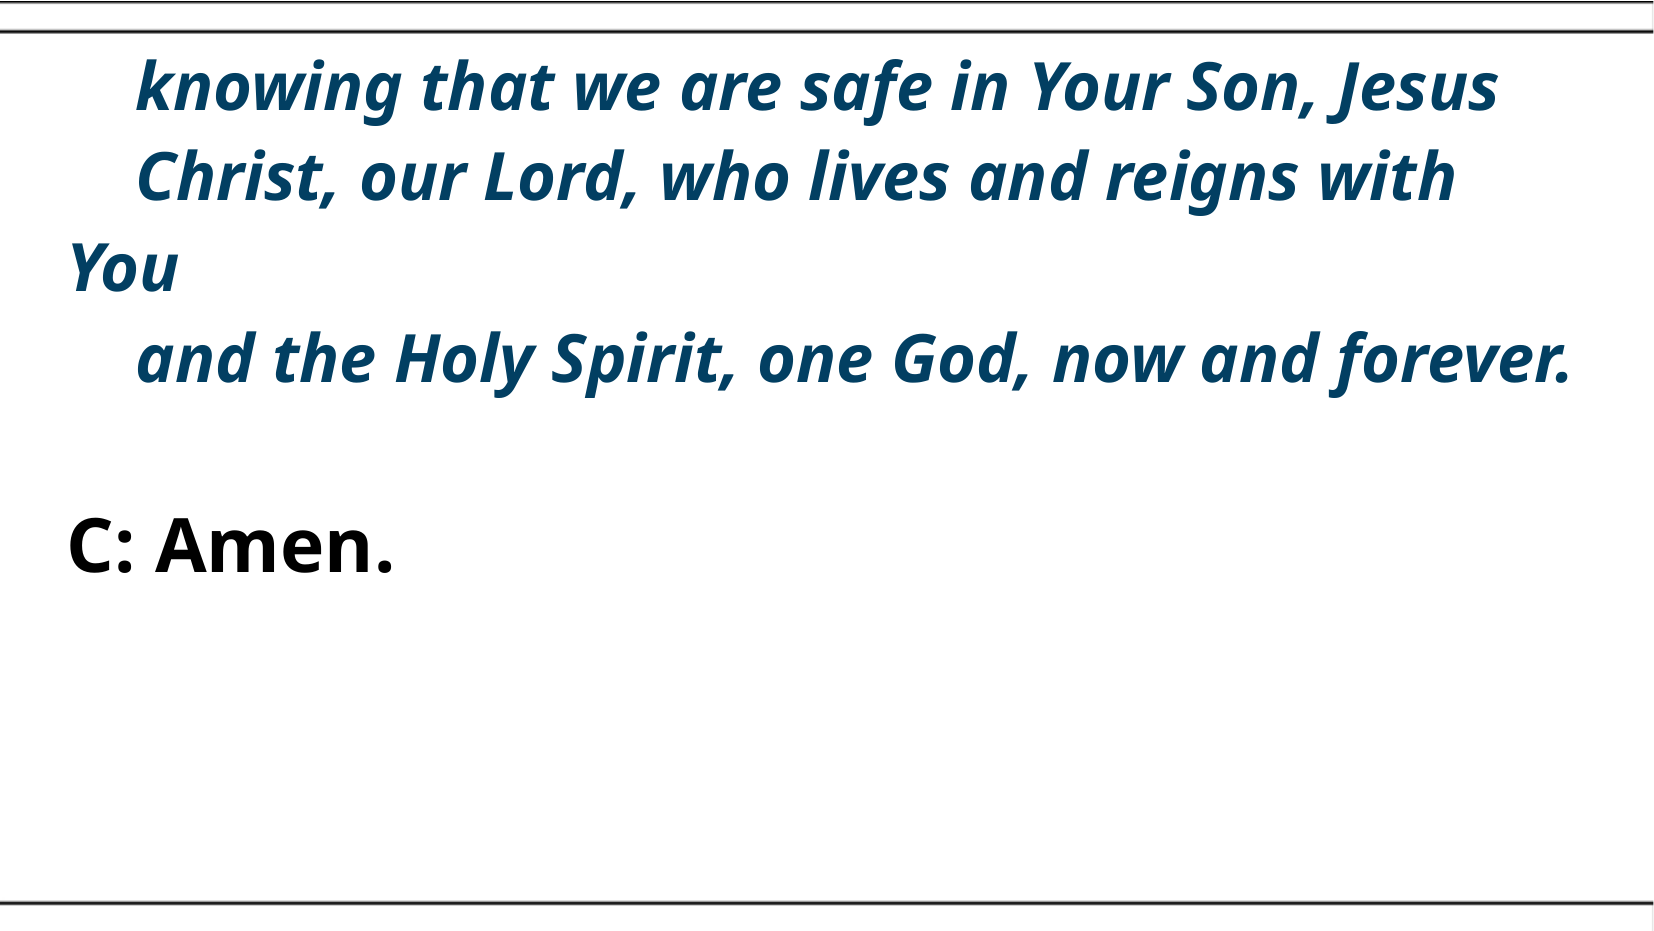

knowing that we are safe in Your Son, Jesus
 Christ, our Lord, who lives and reigns with You
 and the Holy Spirit, one God, now and forever.
C: Amen.